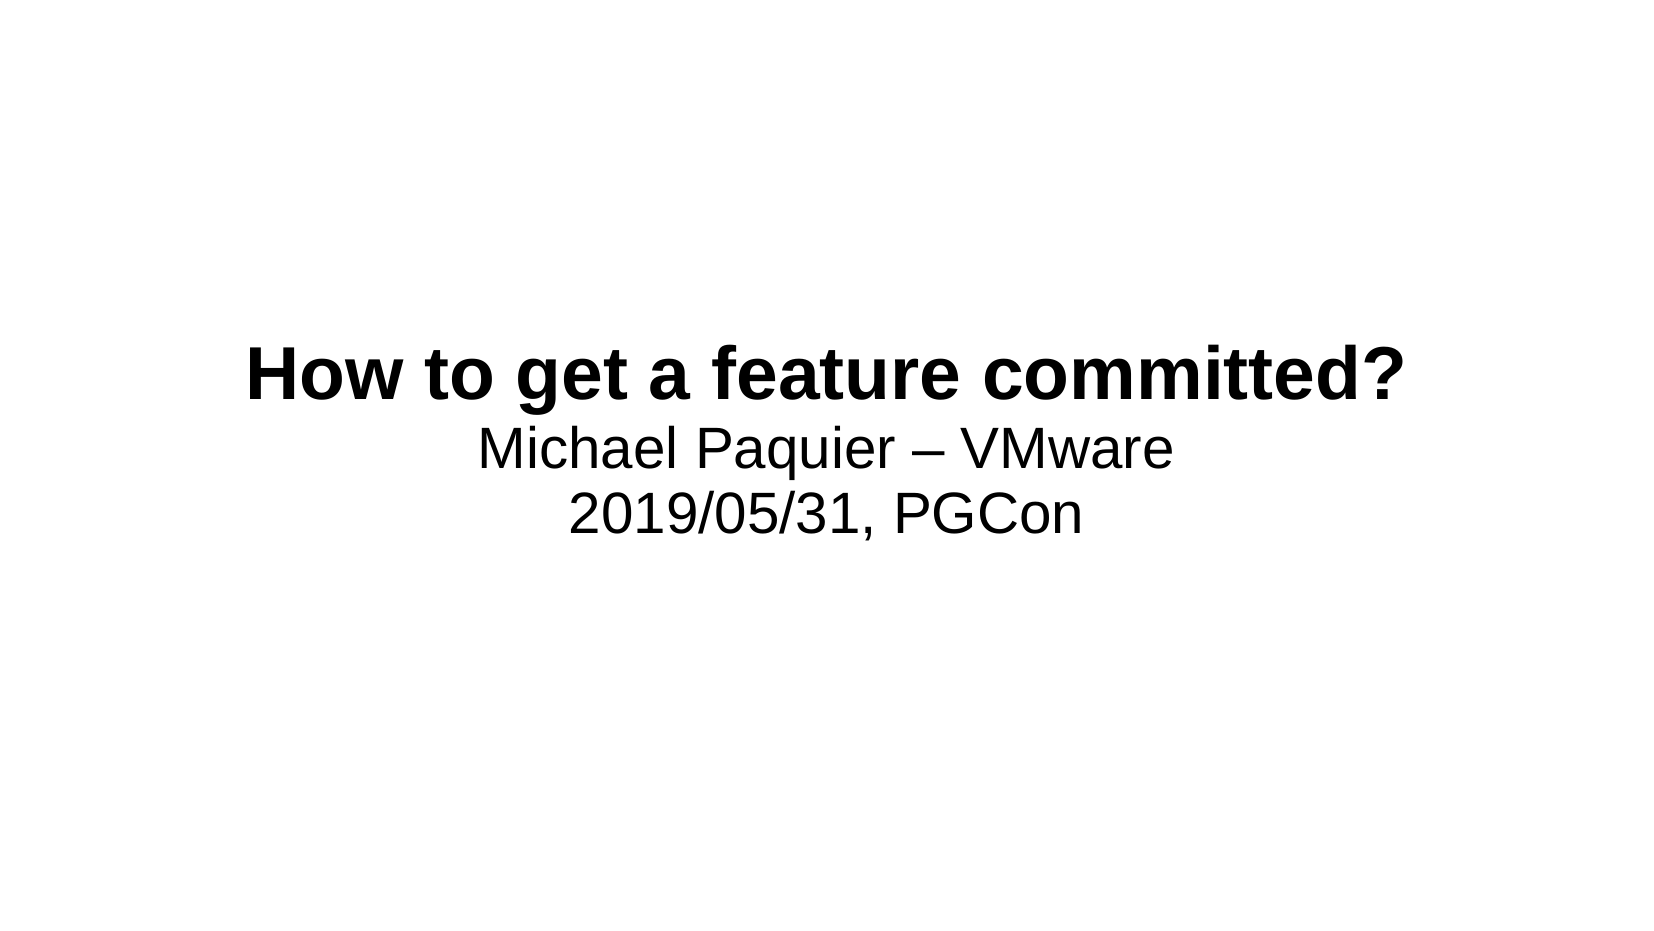

# How to get a feature committed?
Michael Paquier – VMware
2019/05/31, PGCon